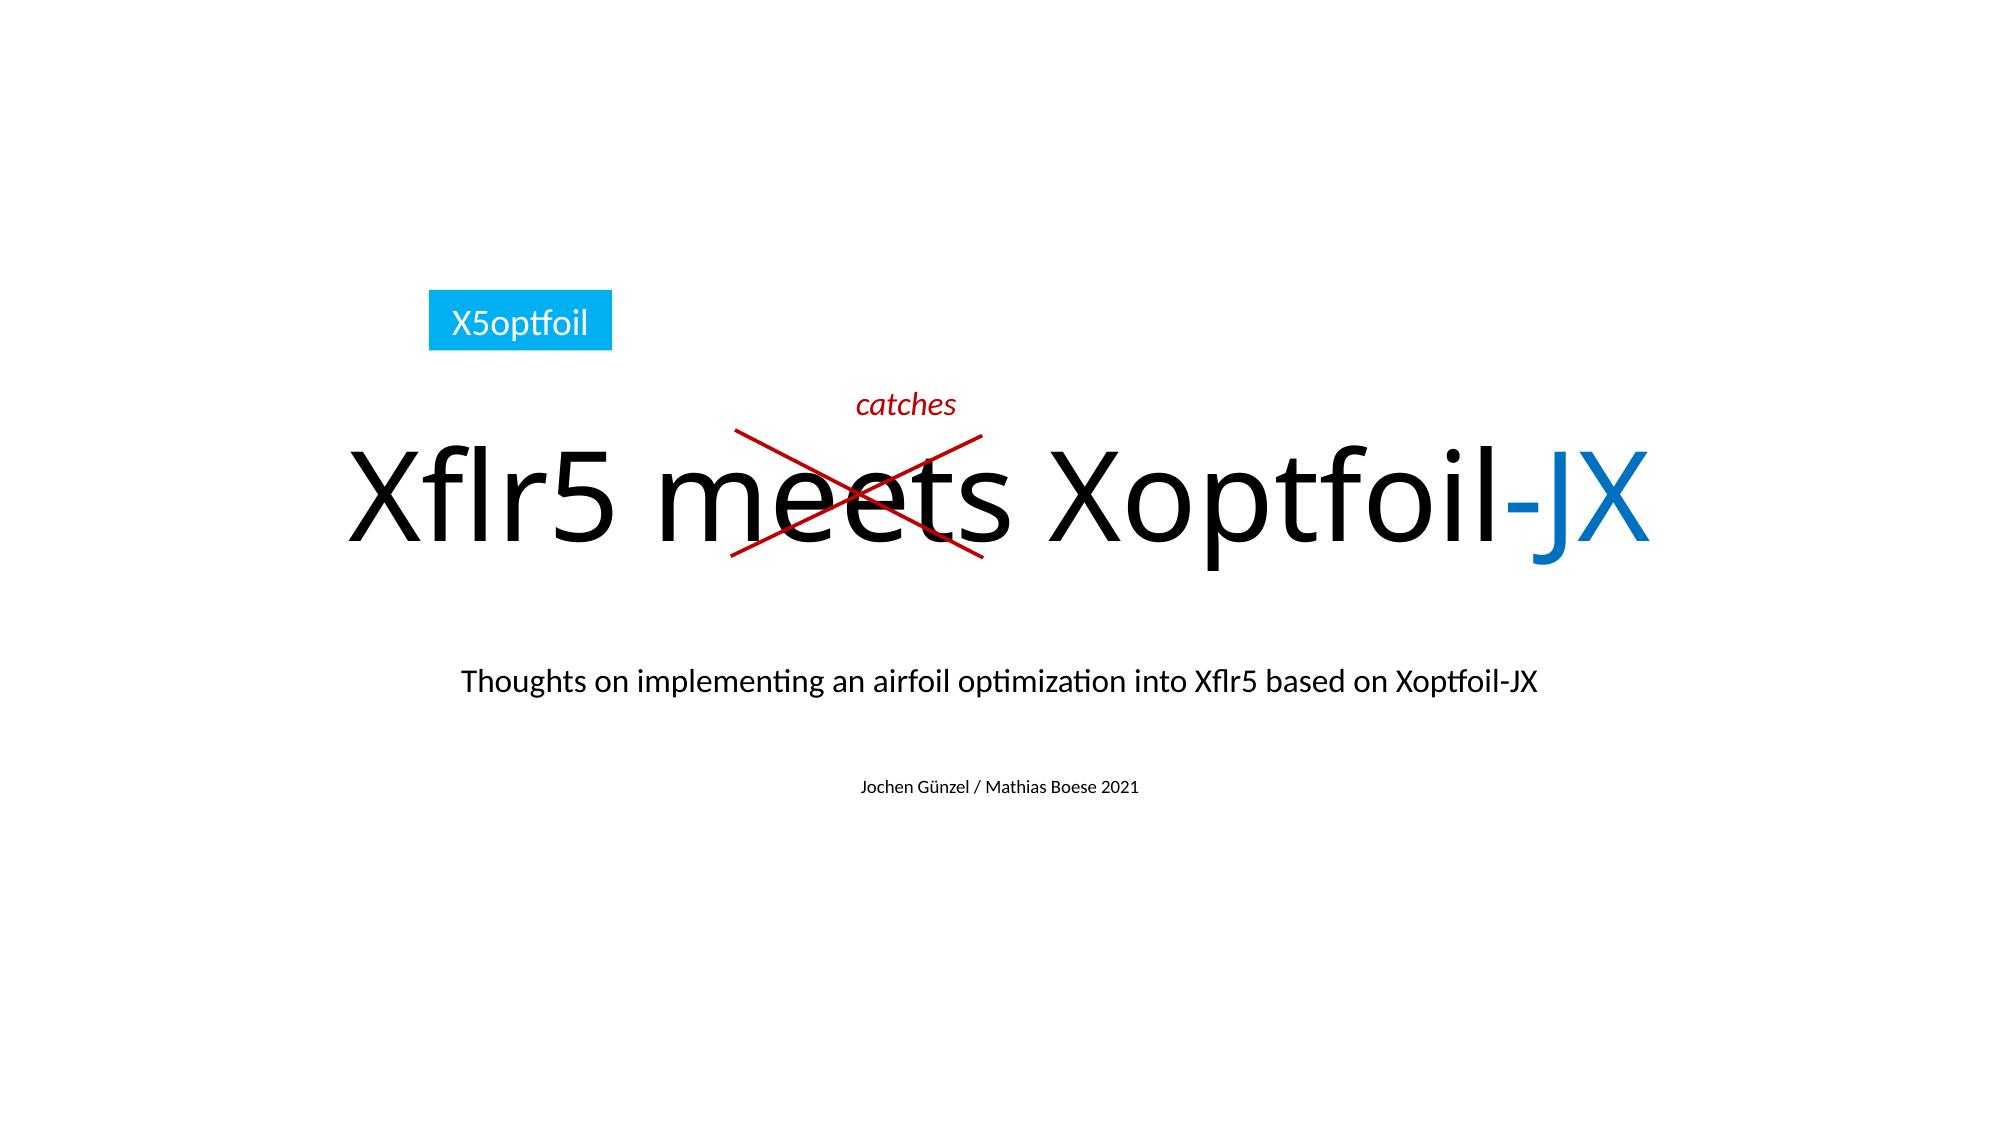

# Xflr5 meets Xoptfoil-JX
X5optfoil
catches
Thoughts on implementing an airfoil optimization into Xflr5 based on Xoptfoil-JX
Jochen Günzel / Mathias Boese 2021